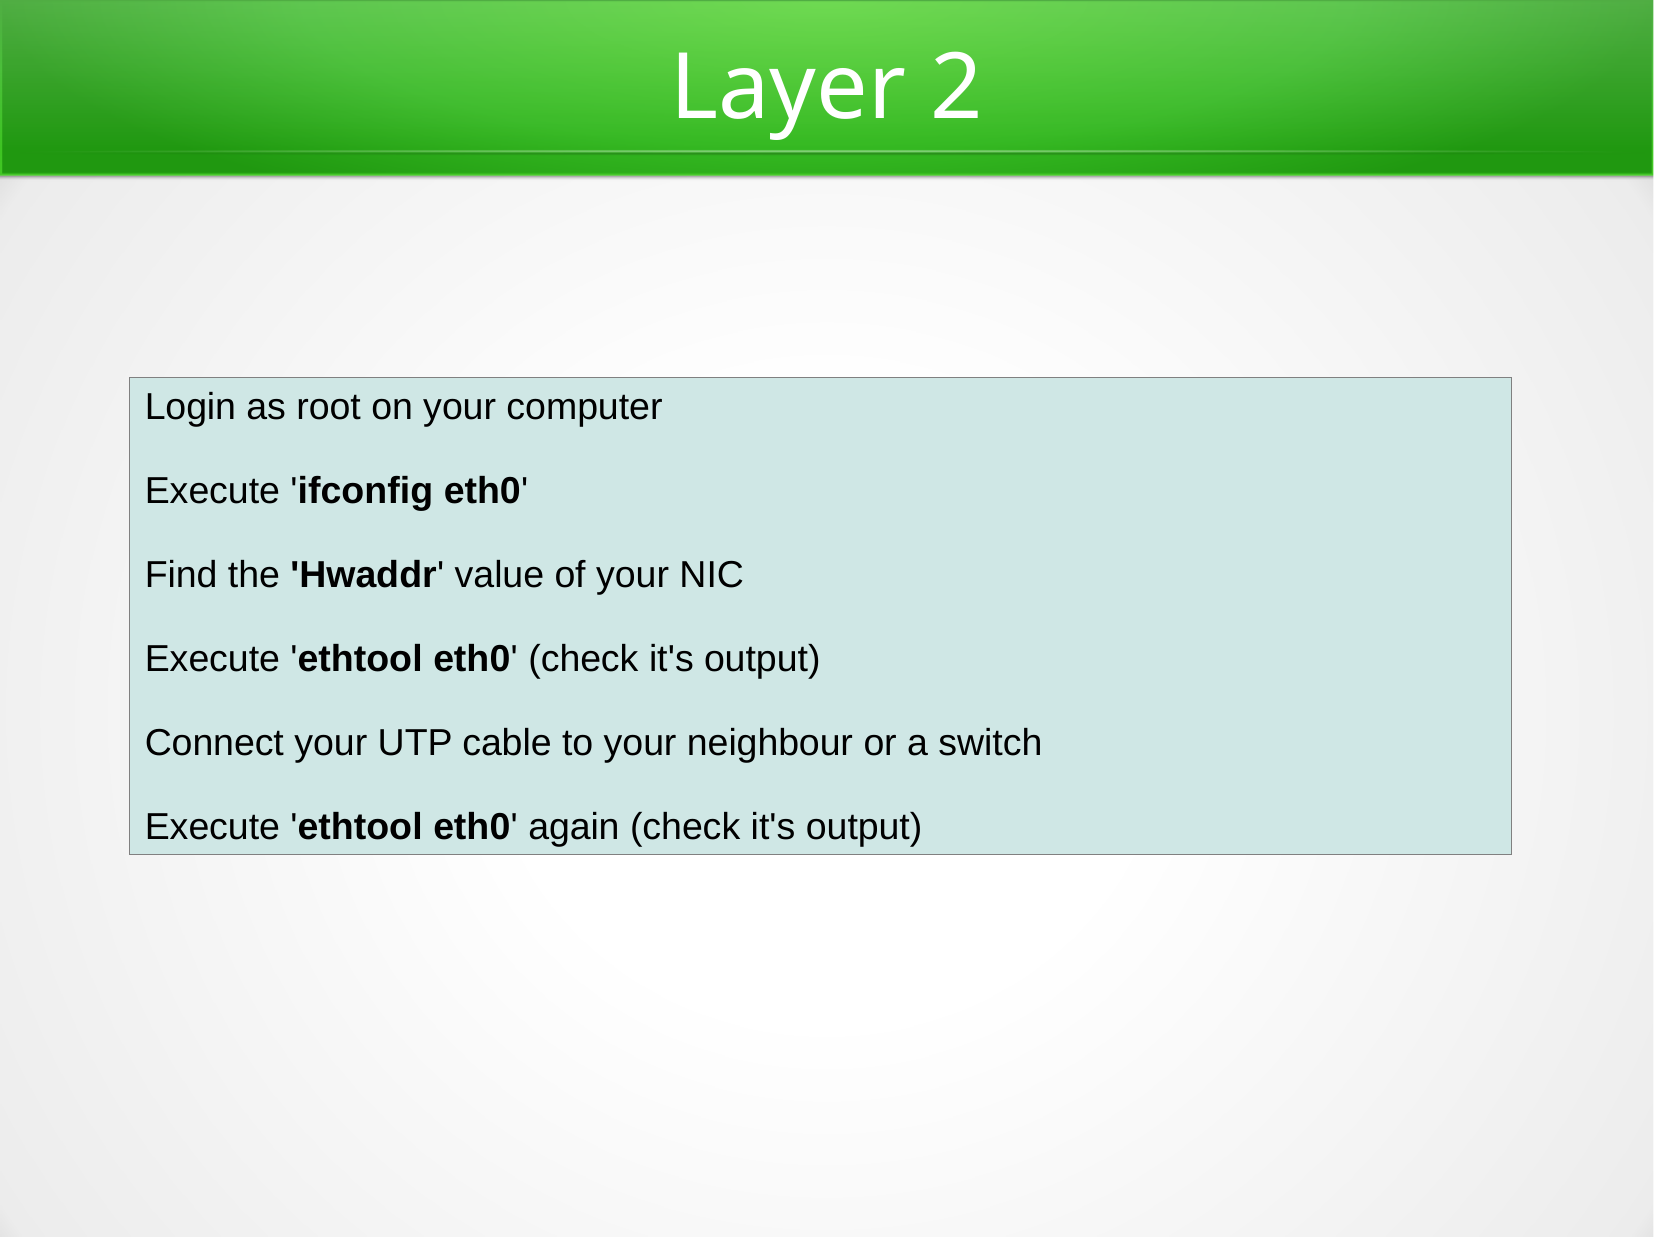

# Layer 2
Login as root on your computer
Execute 'ifconfig eth0'
Find the 'Hwaddr' value of your NIC
Execute 'ethtool eth0' (check it's output)
Connect your UTP cable to your neighbour or a switch
Execute 'ethtool eth0' again (check it's output)